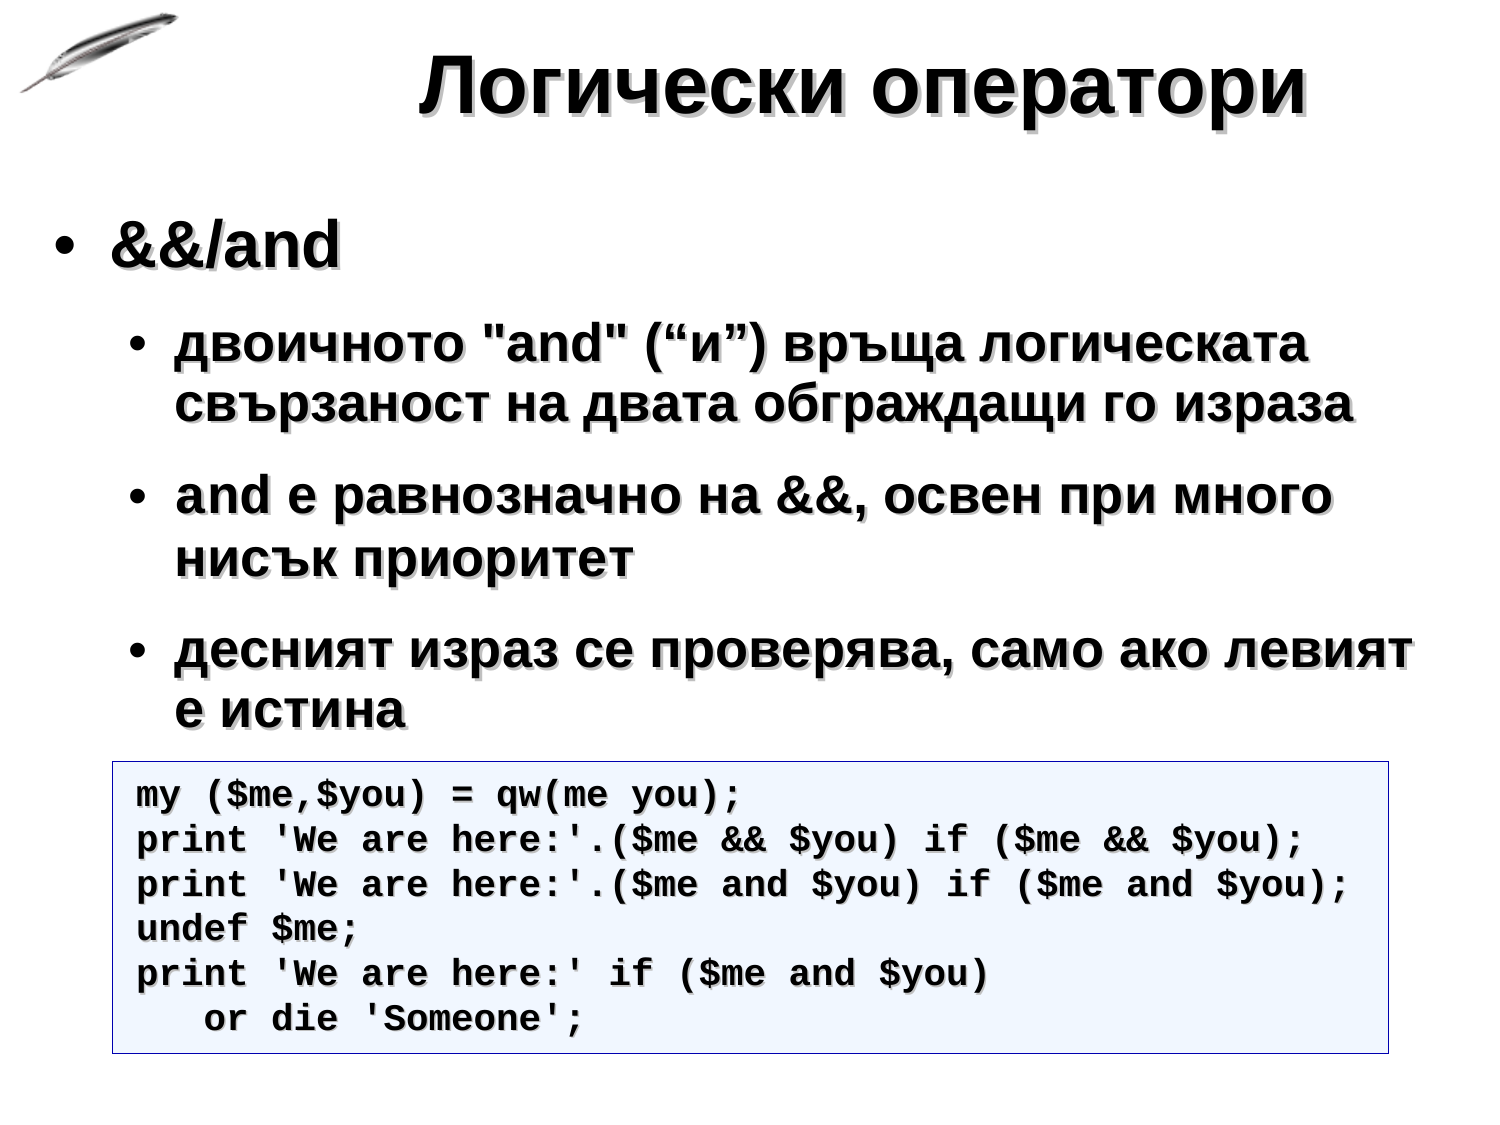

# Логически оператори
&&/and
двоичното "and" (“и”) връща логическата свързаност на двата обграждащи го израза
and е равнозначно на &&, освен при много нисък приоритет
десният израз се проверява, само ако левият е истина
my ($me,$you) = qw(me you);
print 'We are here:'.($me && $you) if ($me && $you);
print 'We are here:'.($me and $you) if ($me and $you);
undef $me;
print 'We are here:' if ($me and $you)
 or die 'Someone';